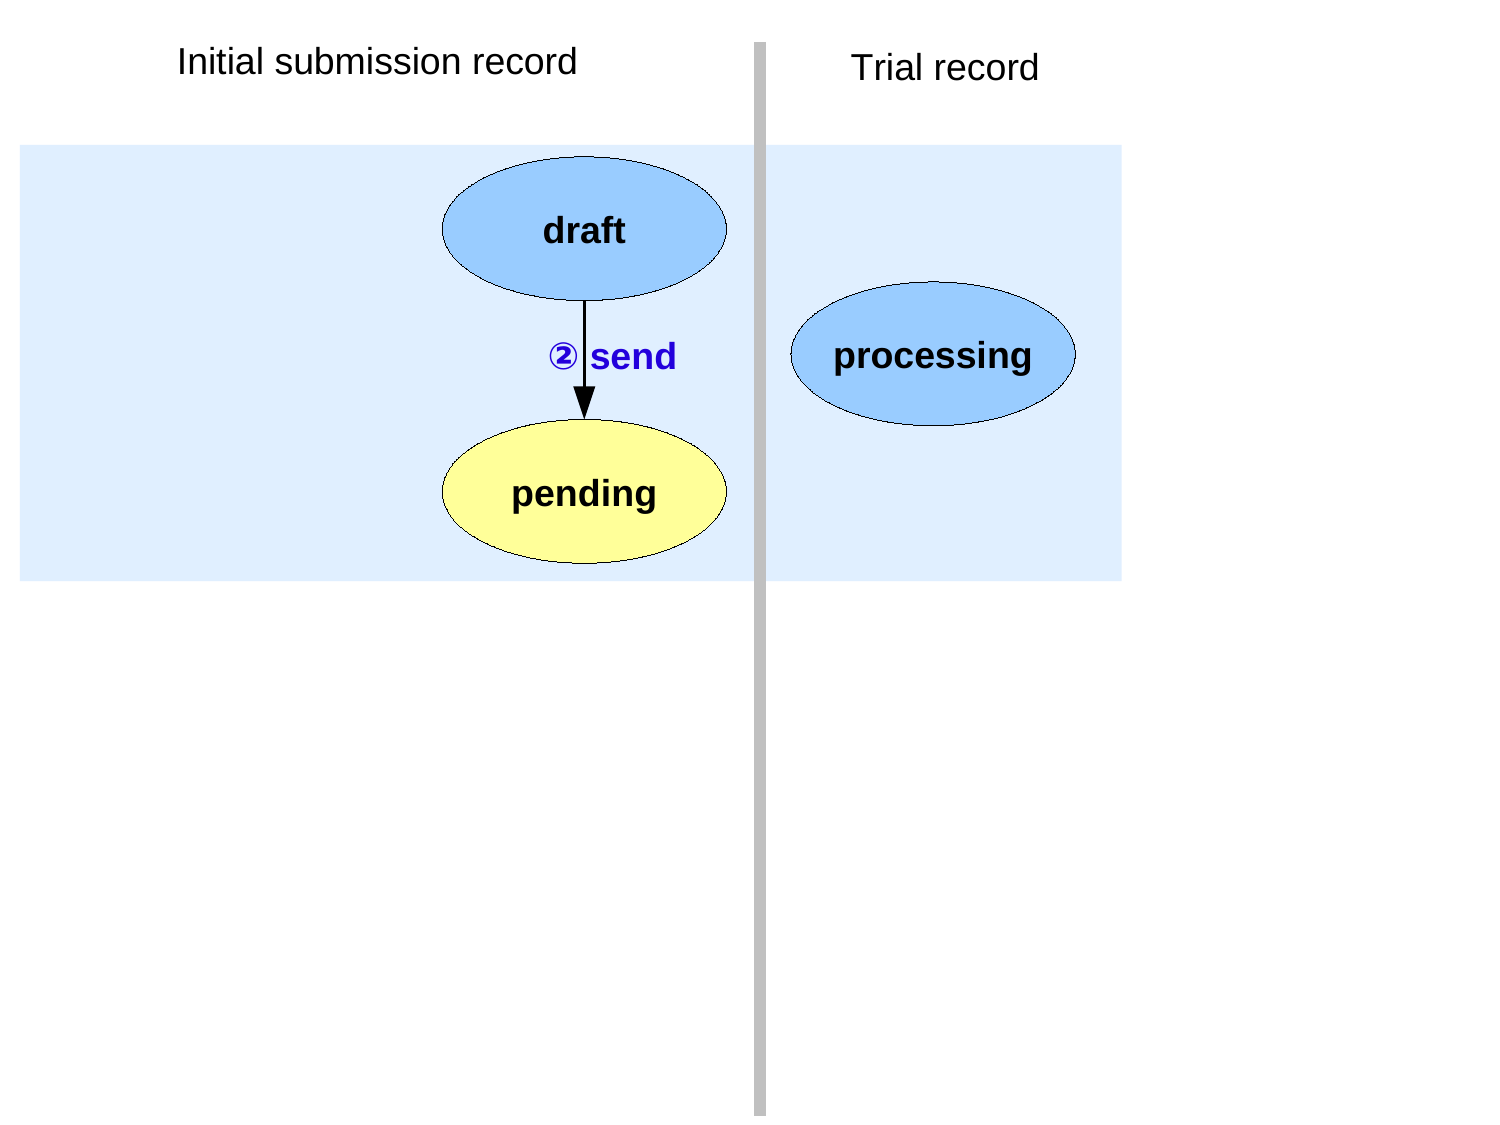

Initial submission record
Trial record
draft
processing
② send
pending